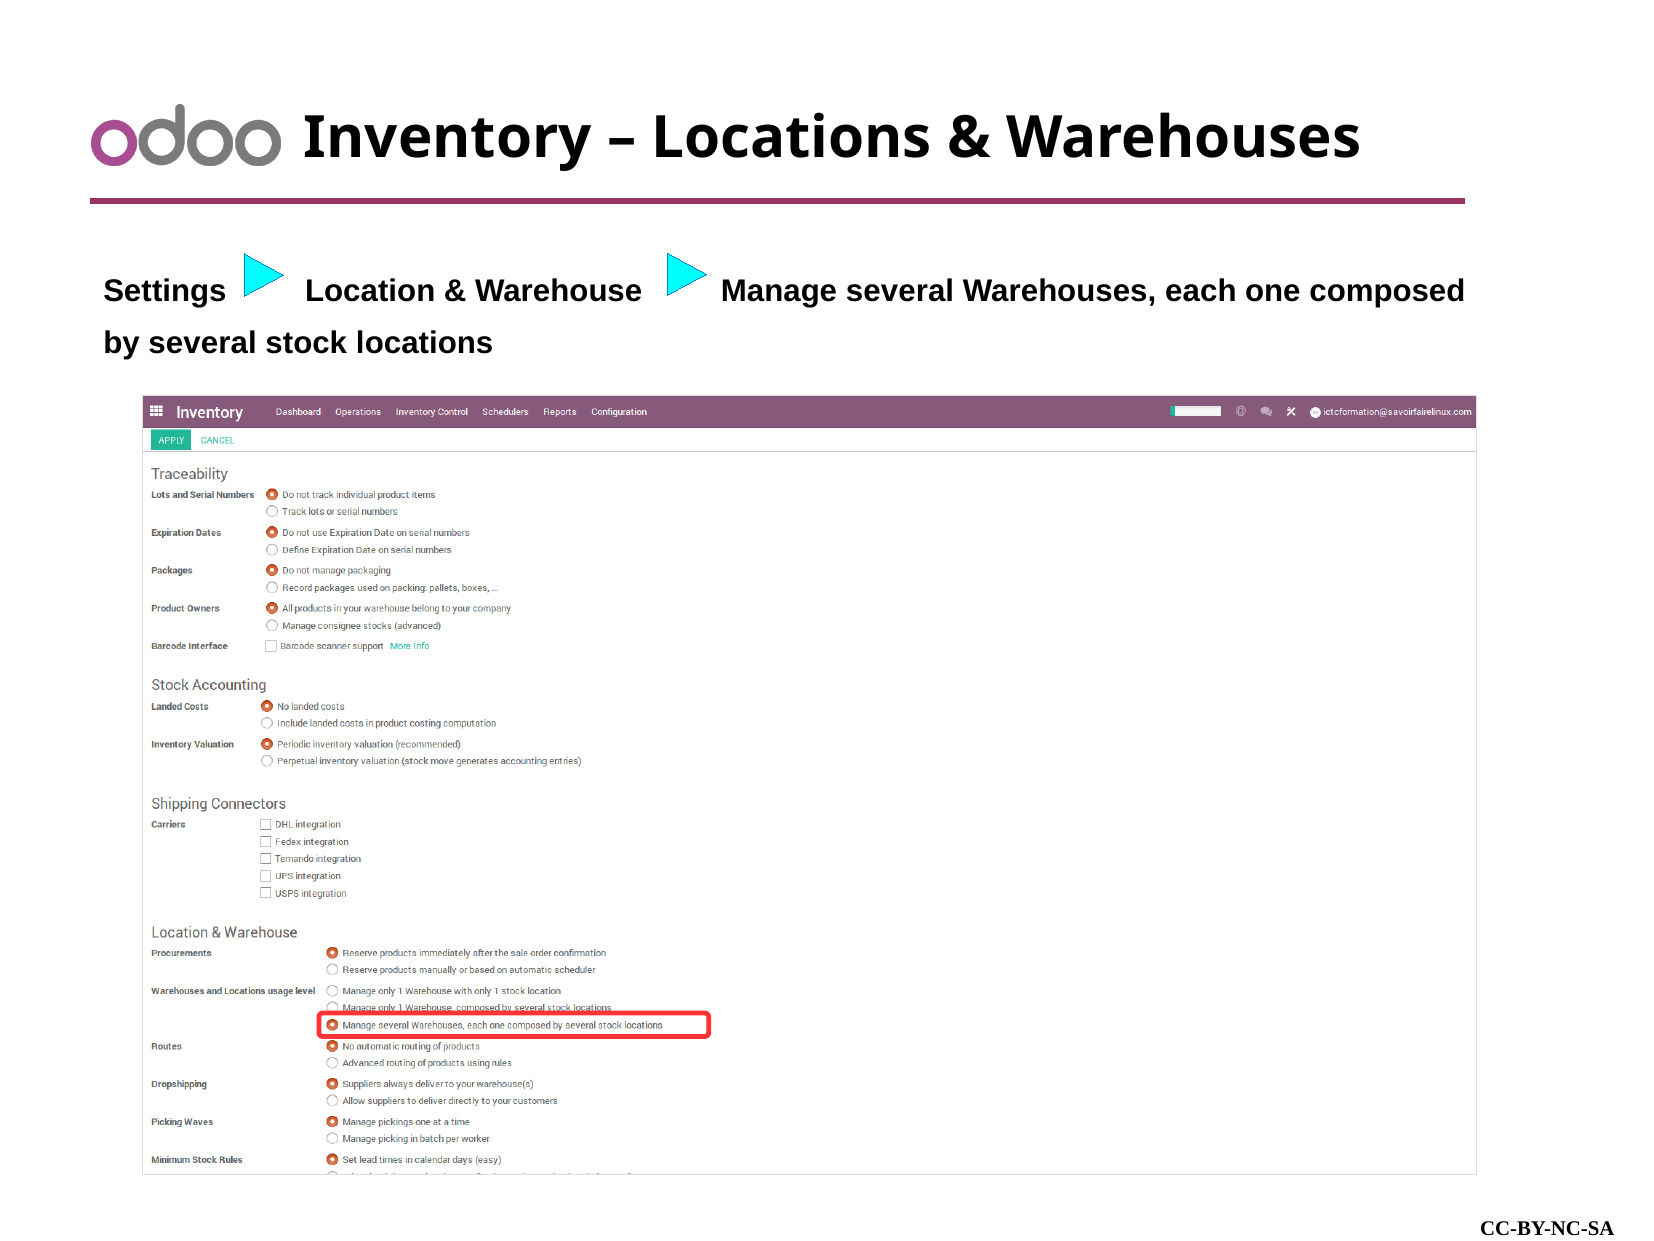

# Inventory – Locations & Warehouses
Settings Location & Warehouse Manage several Warehouses, each one composed by several stock locations